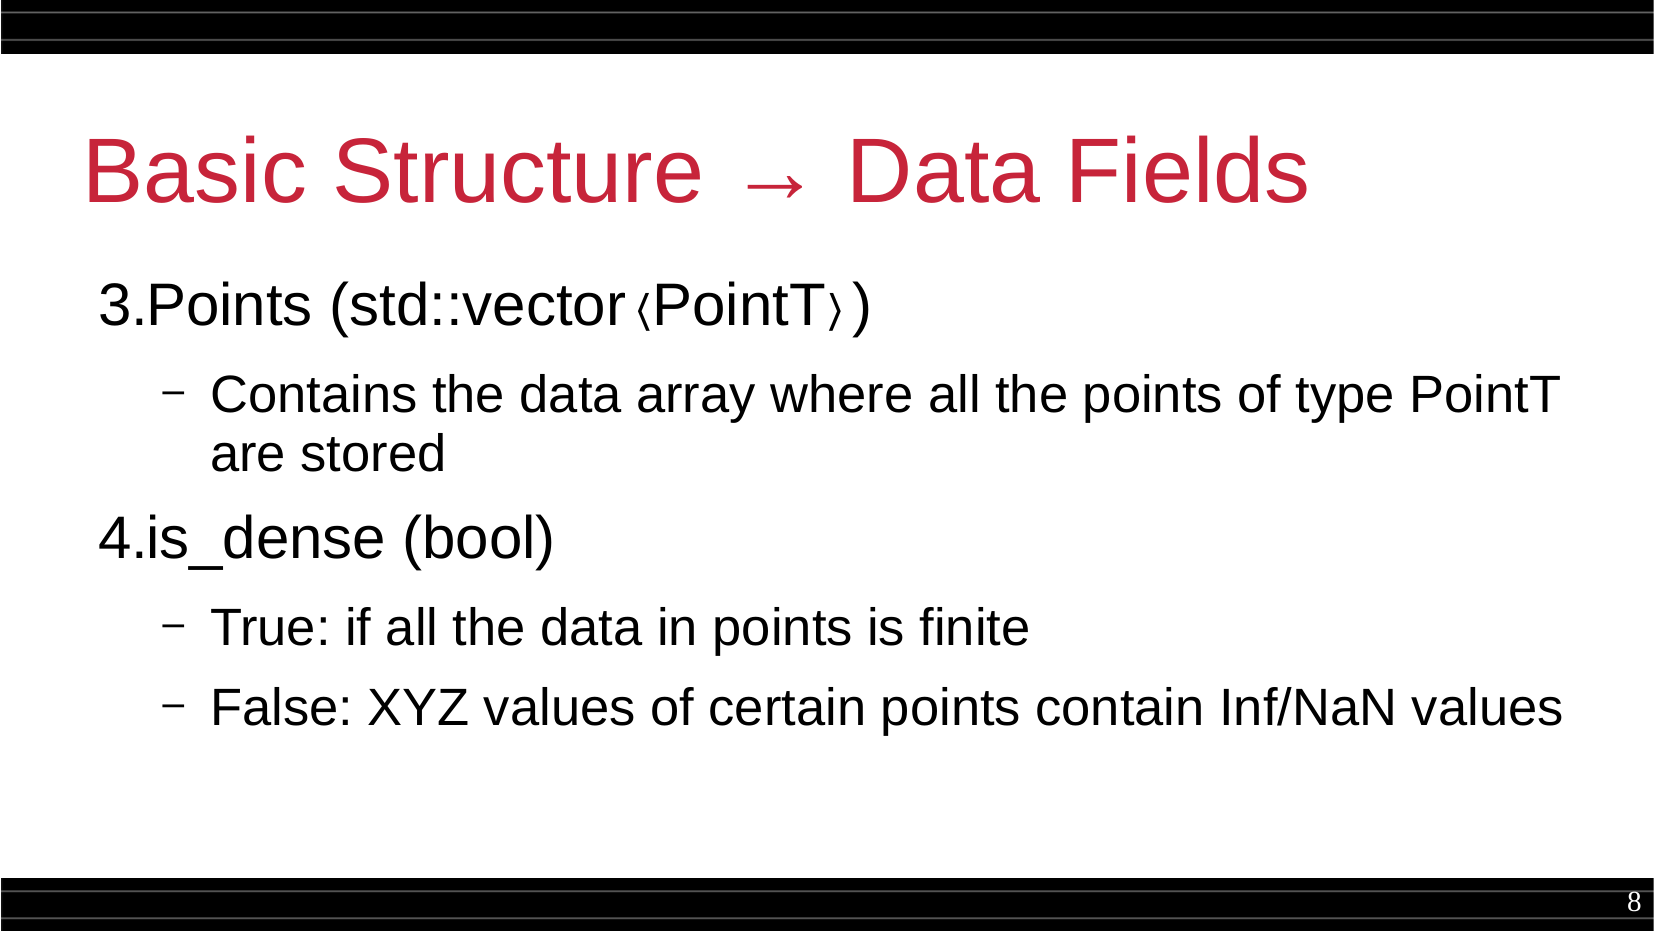

# Basic Structure → Data Fields
Points (std::vector〈PointT〉)
Contains the data array where all the points of type PointT are stored
is_dense (bool)
True: if all the data in points is finite
False: XYZ values of certain points contain Inf/NaN values